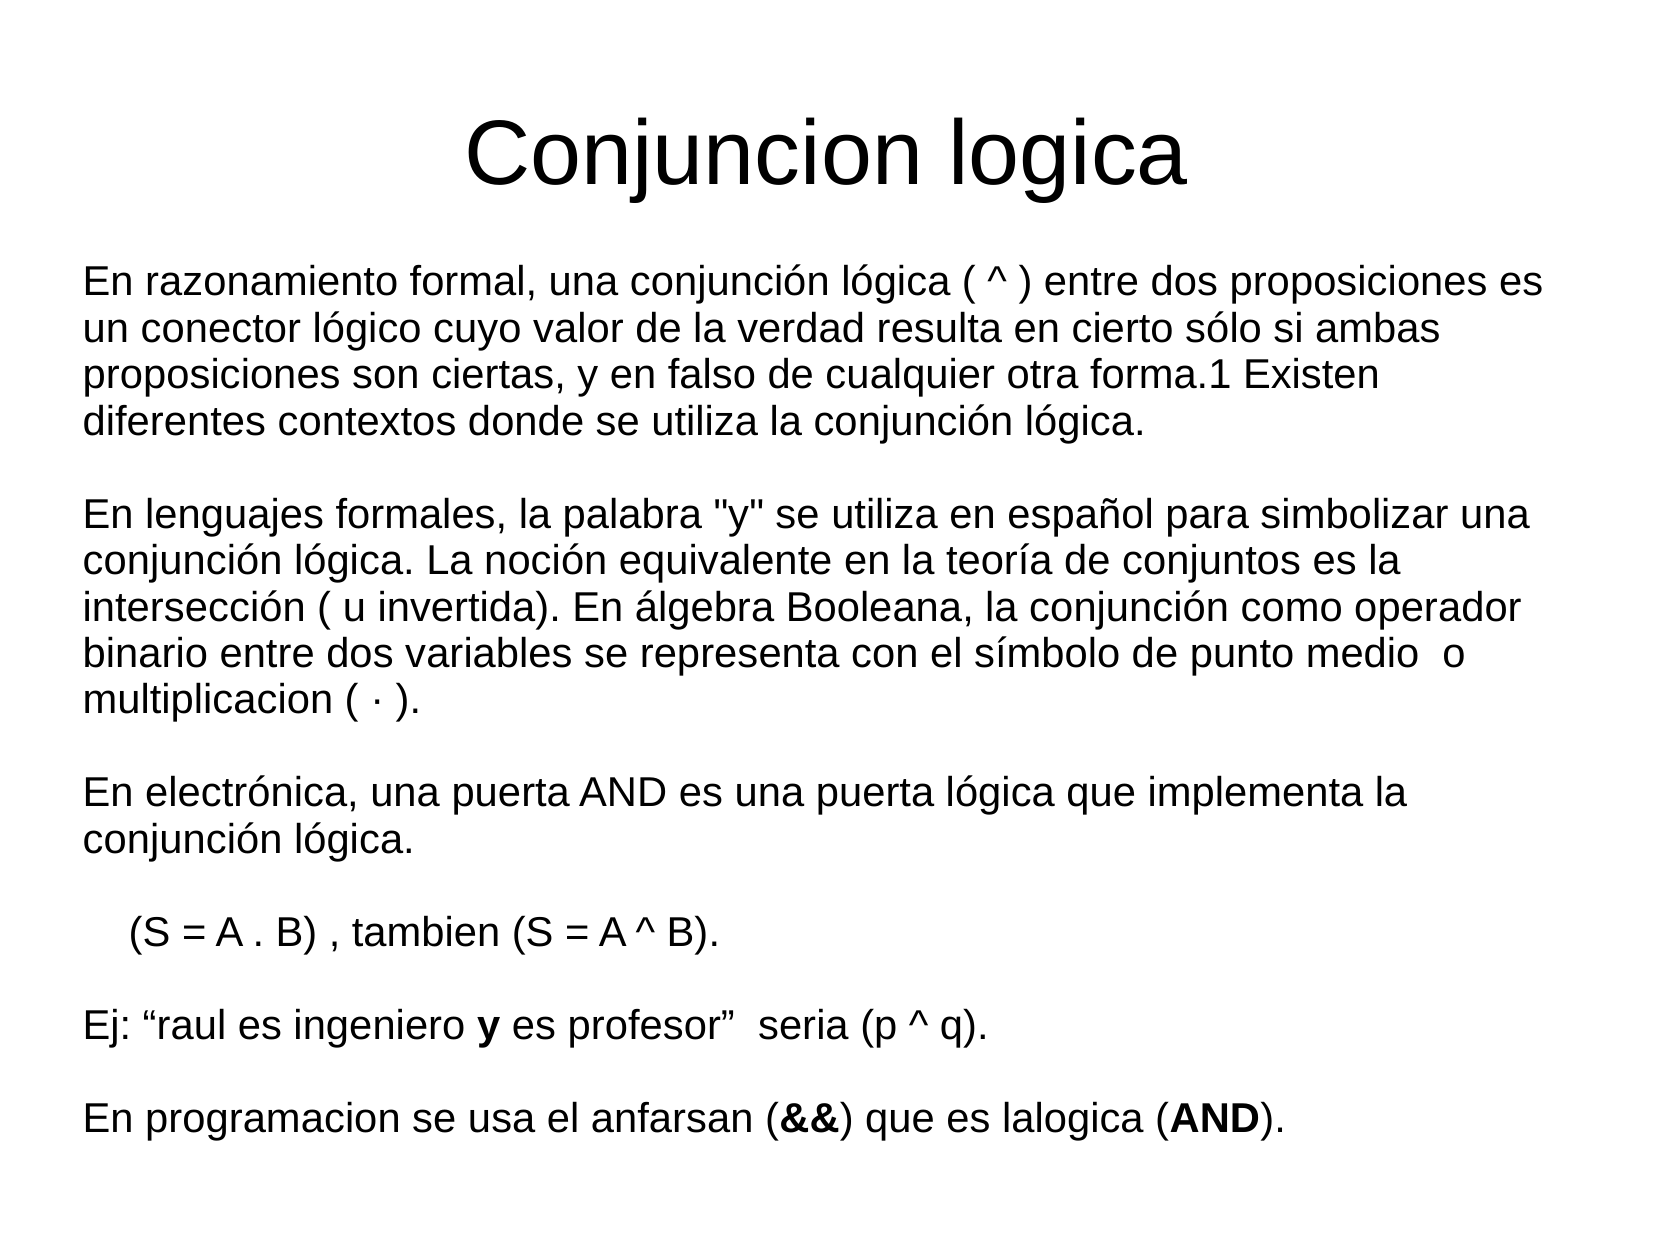

# Conjuncion logica
En razonamiento formal, una conjunción lógica ( ^ ) entre dos proposiciones es un conector lógico cuyo valor de la verdad resulta en cierto sólo si ambas proposiciones son ciertas, y en falso de cualquier otra forma.1 Existen diferentes contextos donde se utiliza la conjunción lógica.
En lenguajes formales, la palabra "y" se utiliza en español para simbolizar una conjunción lógica. La noción equivalente en la teoría de conjuntos es la intersección ( u invertida). En álgebra Booleana, la conjunción como operador binario entre dos variables se representa con el símbolo de punto medio o multiplicacion ( · ).
En electrónica, una puerta AND es una puerta lógica que implementa la conjunción lógica.
 (S = A . B) , tambien (S = A ^ B).
Ej: “raul es ingeniero y es profesor” seria (p ^ q).
En programacion se usa el anfarsan (&&) que es lalogica (AND).